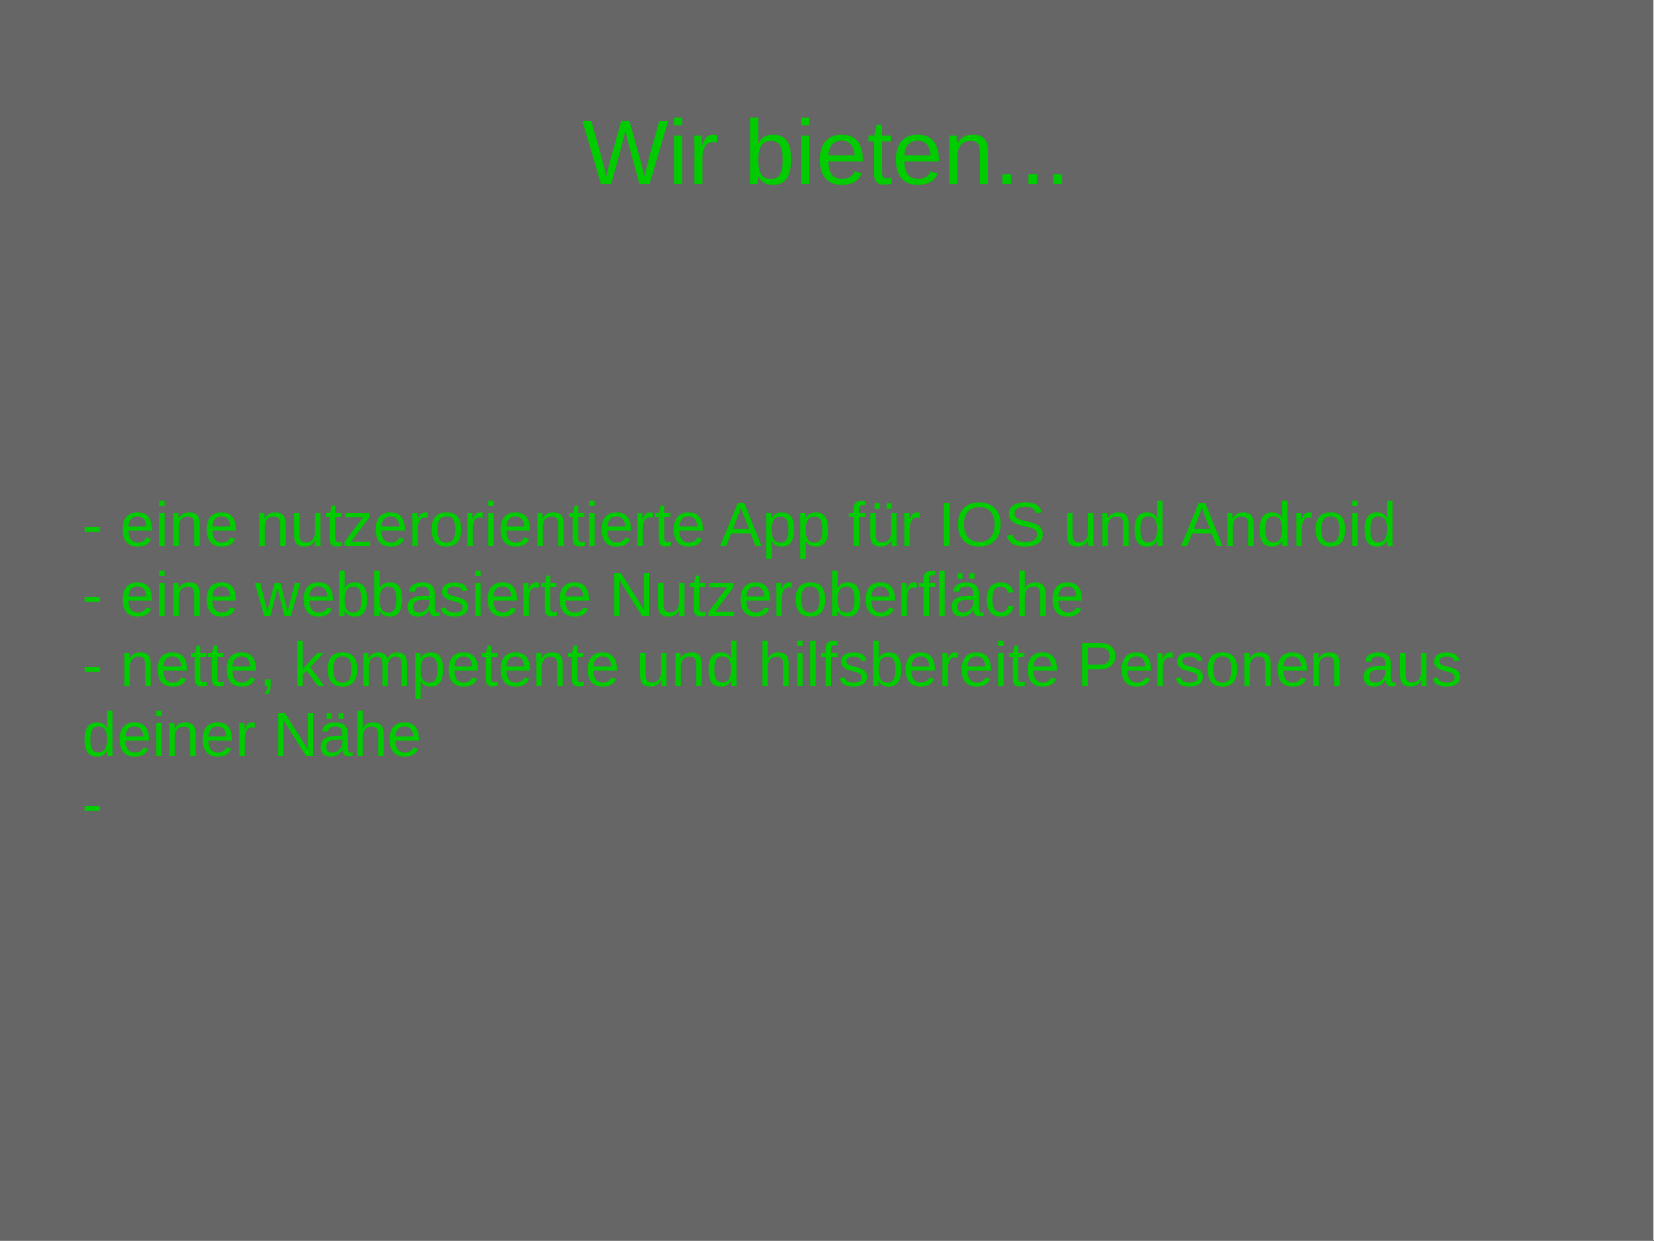

# Wir bieten...
- eine nutzerorientierte App für IOS und Android
- eine webbasierte Nutzeroberfläche
- nette, kompetente und hilfsbereite Personen aus deiner Nähe
-